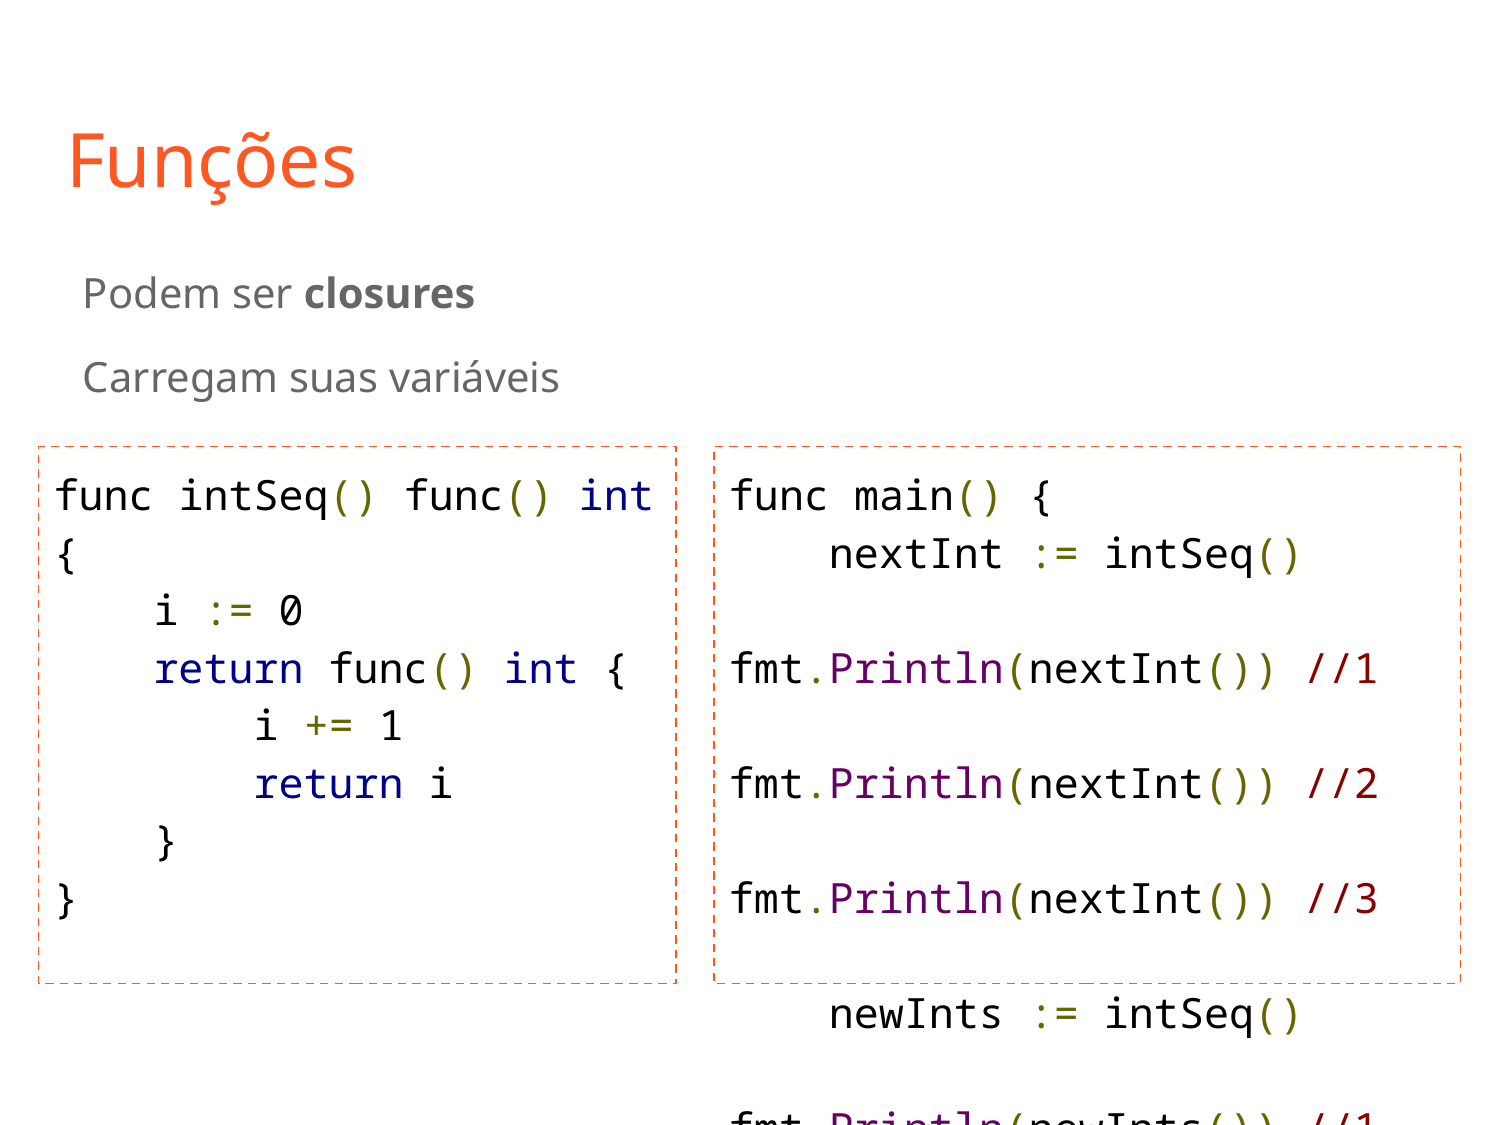

# Funções
Podem ser closures
Carregam suas variáveis
func intSeq() func() int {
 i := 0
 return func() int {
 i += 1
 return i
 }
}
func main() {
 nextInt := intSeq()
 fmt.Println(nextInt()) //1
 fmt.Println(nextInt()) //2
 fmt.Println(nextInt()) //3
 newInts := intSeq()
 fmt.Println(newInts()) //1
}